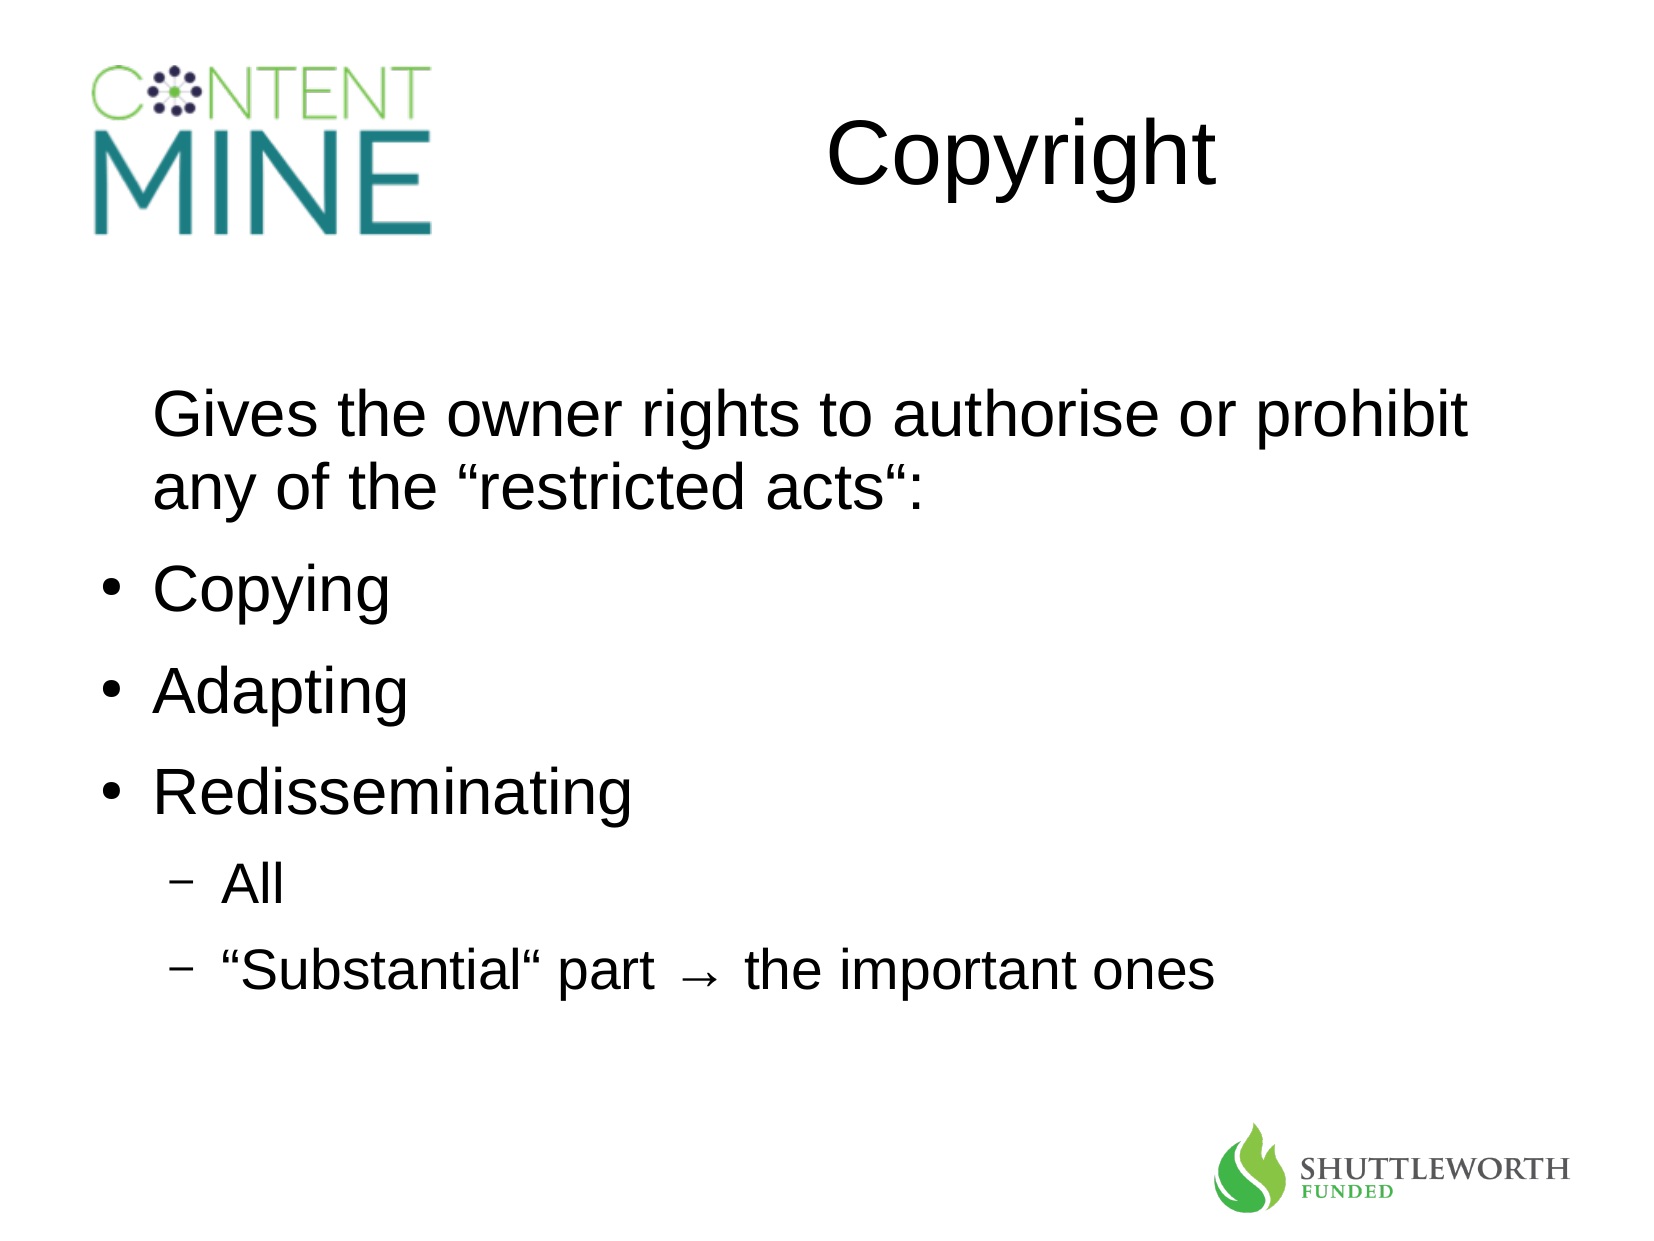

# Copyright
Gives the owner rights to authorise or prohibit any of the “restricted acts“:
Copying
Adapting
Redisseminating
All
“Substantial“ part → the important ones